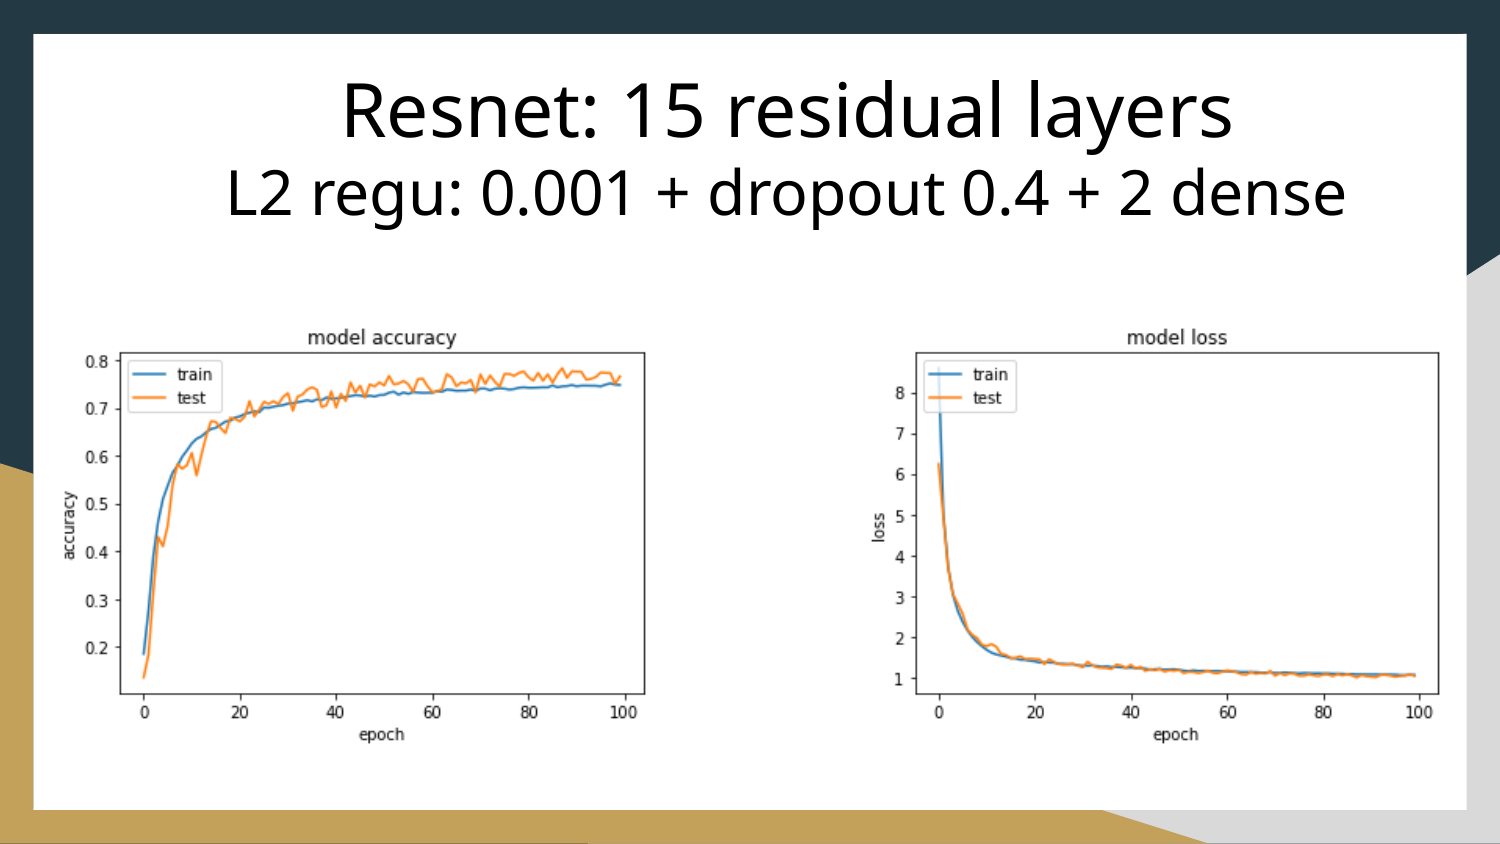

# Resnet: 15 residual layers L2 regu: 0.001 + dropout 0.4 + 2 dense